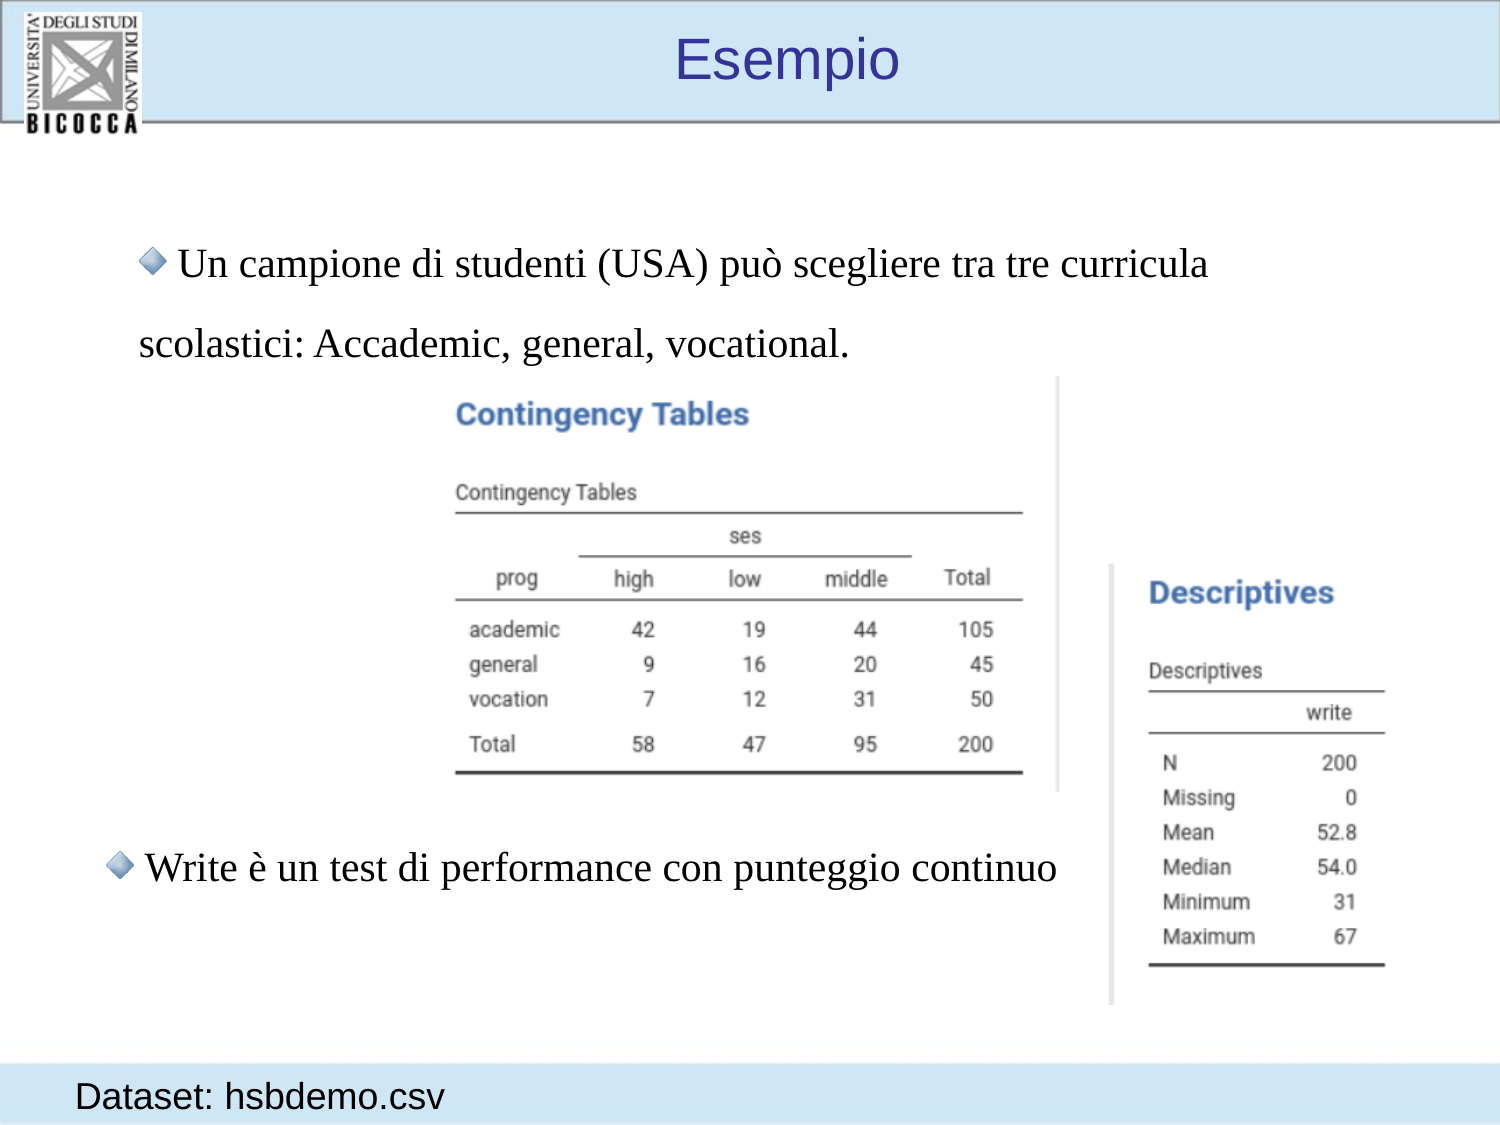

# Esempio
 Un campione di studenti (USA) può scegliere tra tre curricula scolastici: Accademic, general, vocational.
 Write è un test di performance con punteggio continuo
Dataset: hsbdemo.csv